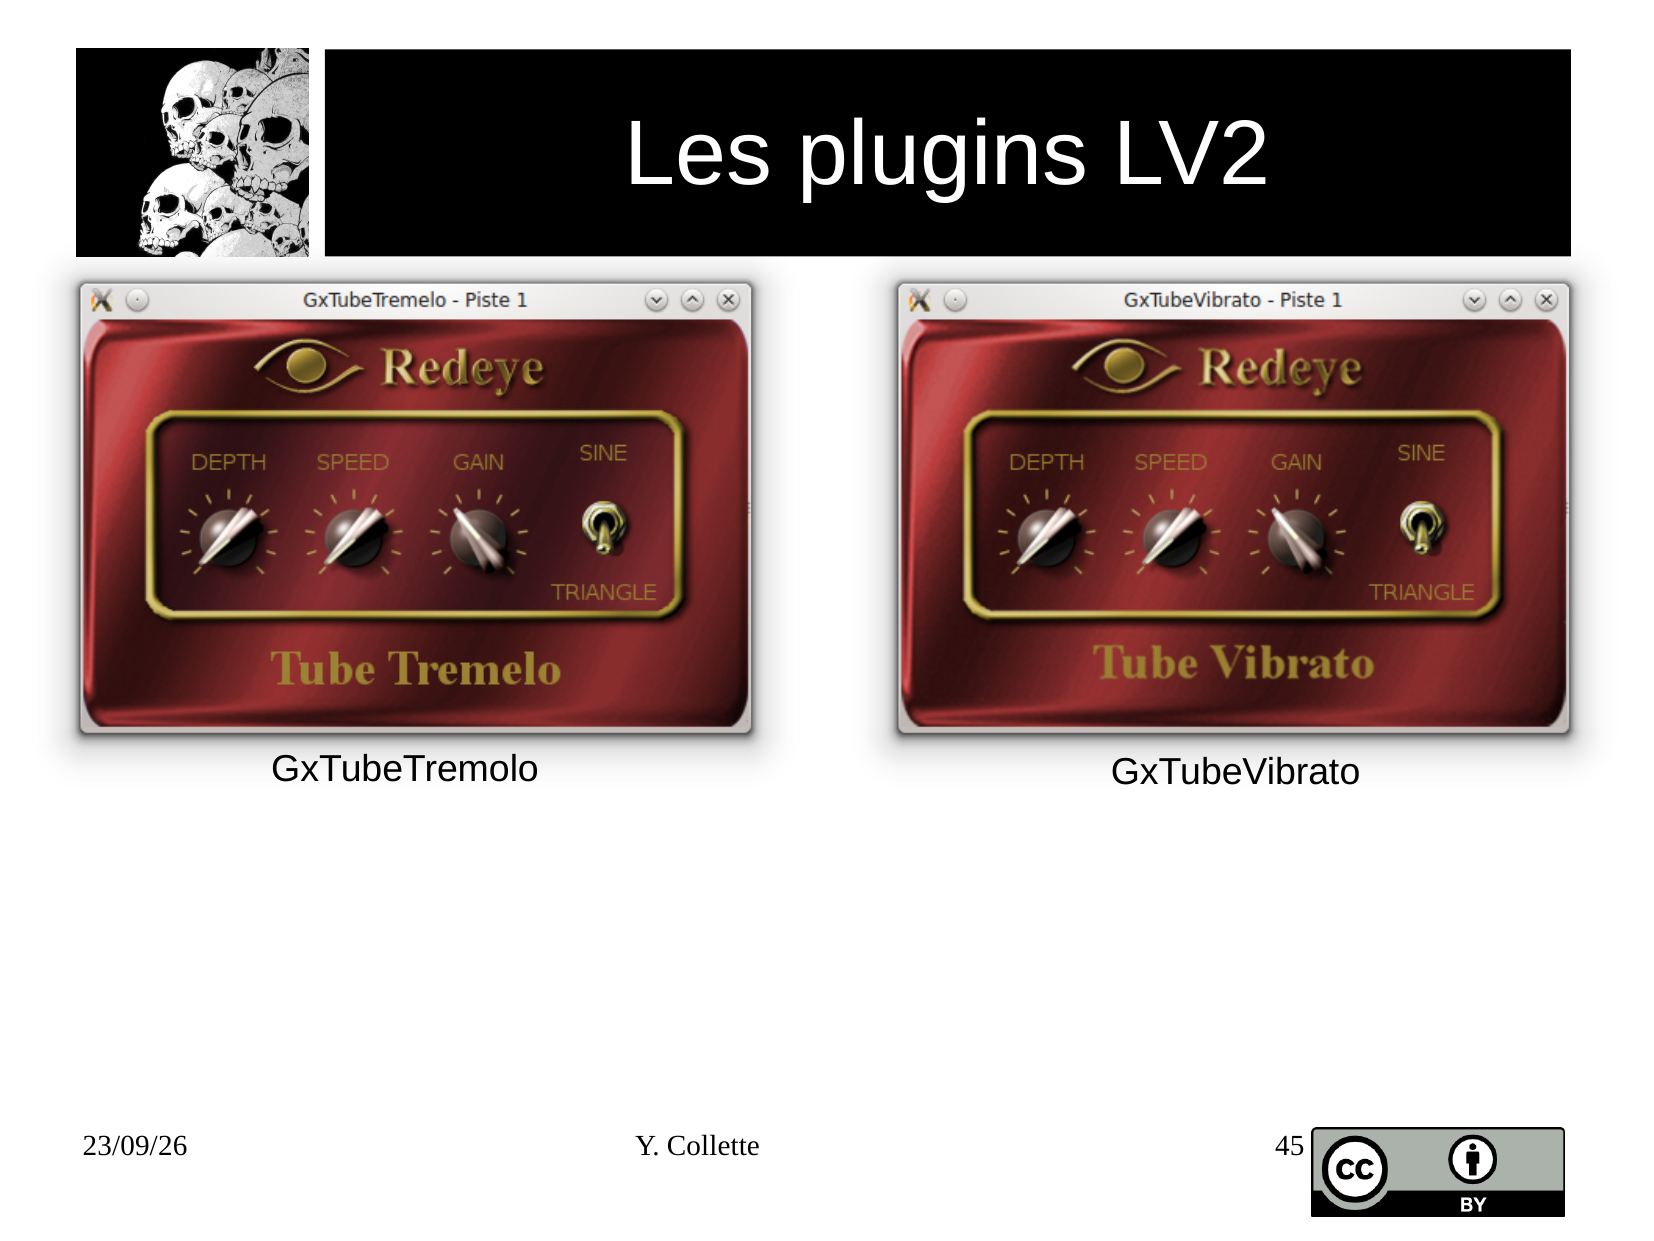

# Les plugins LV2
GxTubeTremolo
GxTubeVibrato
Y. Collette
45